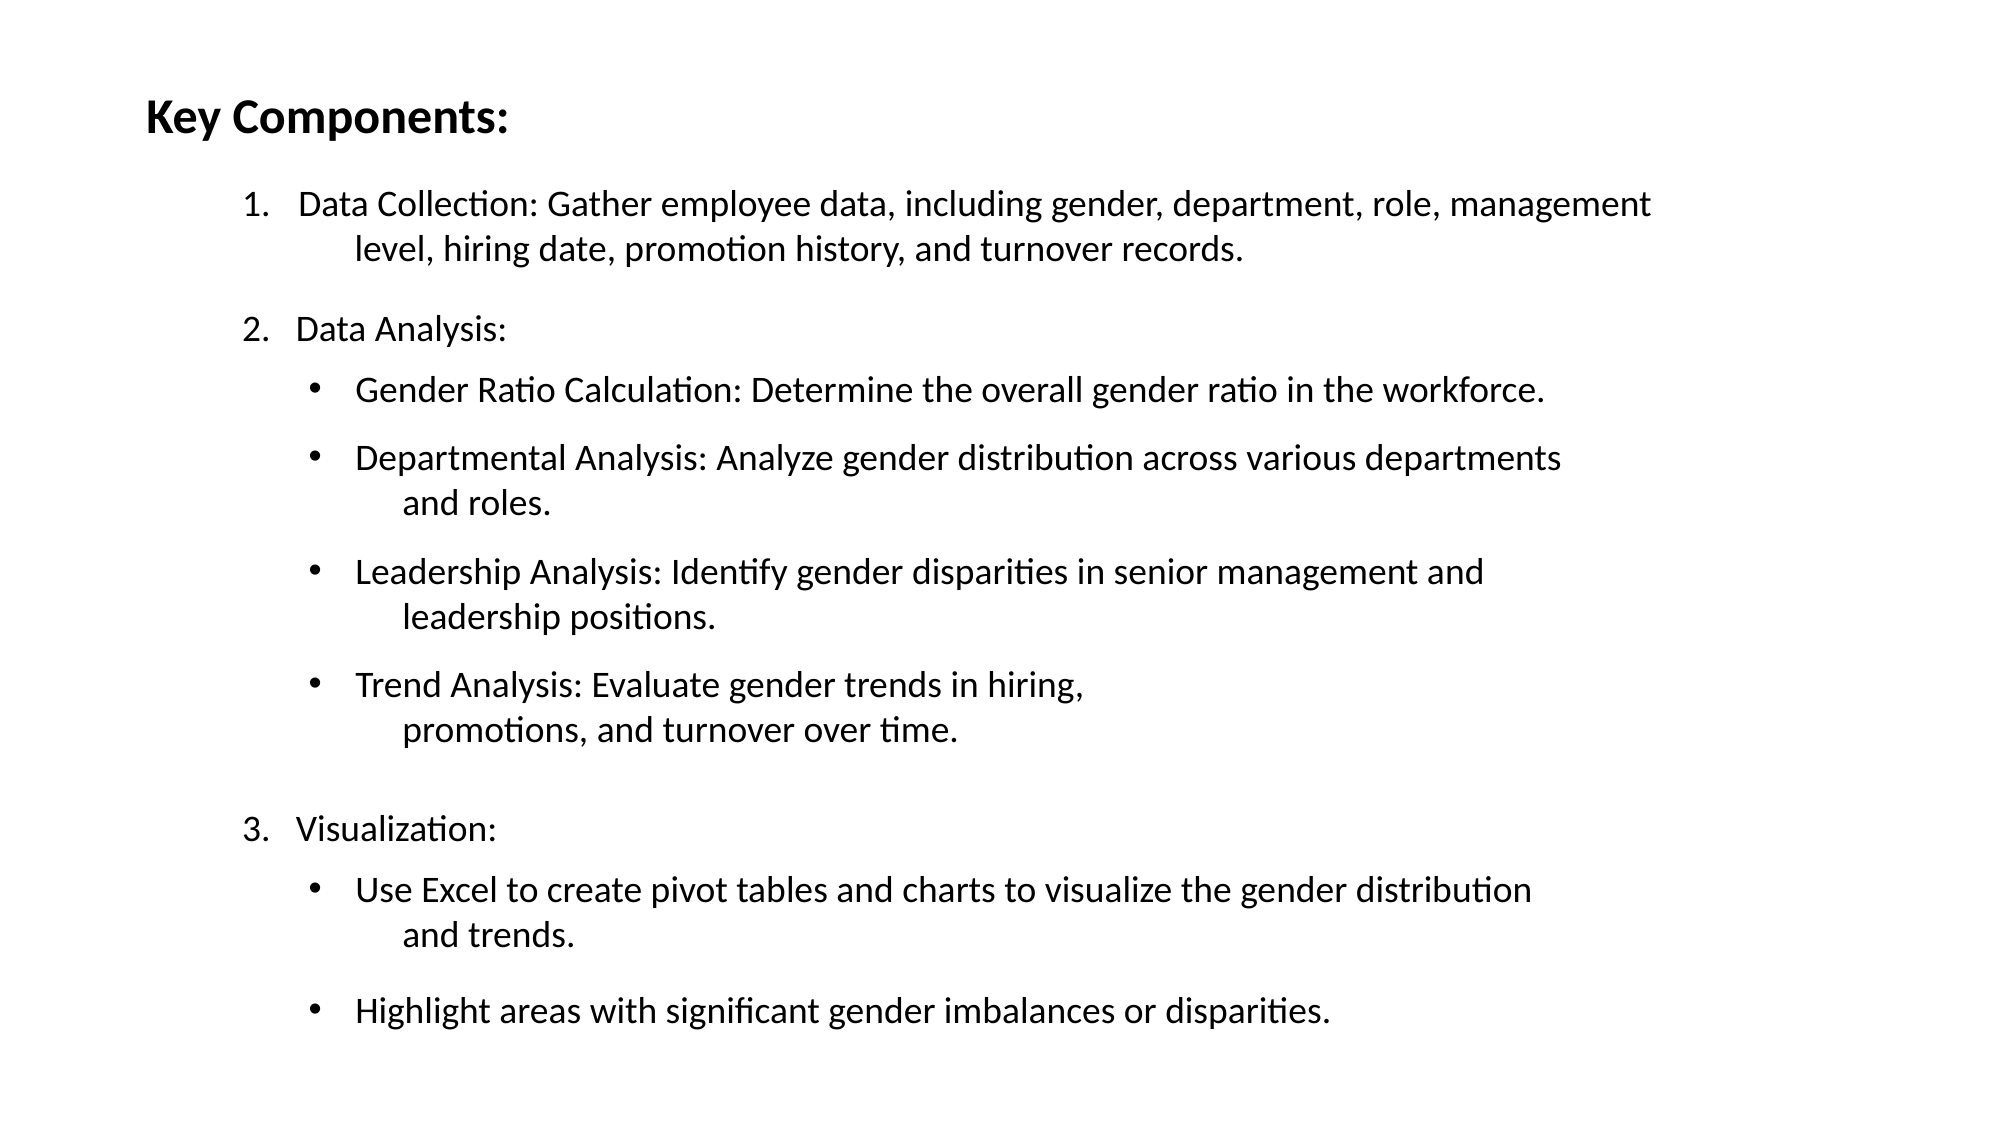

Key Components:
Data Collection: Gather employee data, including gender, department, role, management level, hiring date, promotion history, and turnover records.
2. Data Analysis:
Gender Ratio Calculation: Determine the overall gender ratio in the workforce.
Departmental Analysis: Analyze gender distribution across various departments and roles.
Leadership Analysis: Identify gender disparities in senior management and leadership positions.
Trend Analysis: Evaluate gender trends in hiring, promotions, and turnover over time.
3. Visualization:
Use Excel to create pivot tables and charts to visualize the gender distribution and trends.
Highlight areas with significant gender imbalances or disparities.